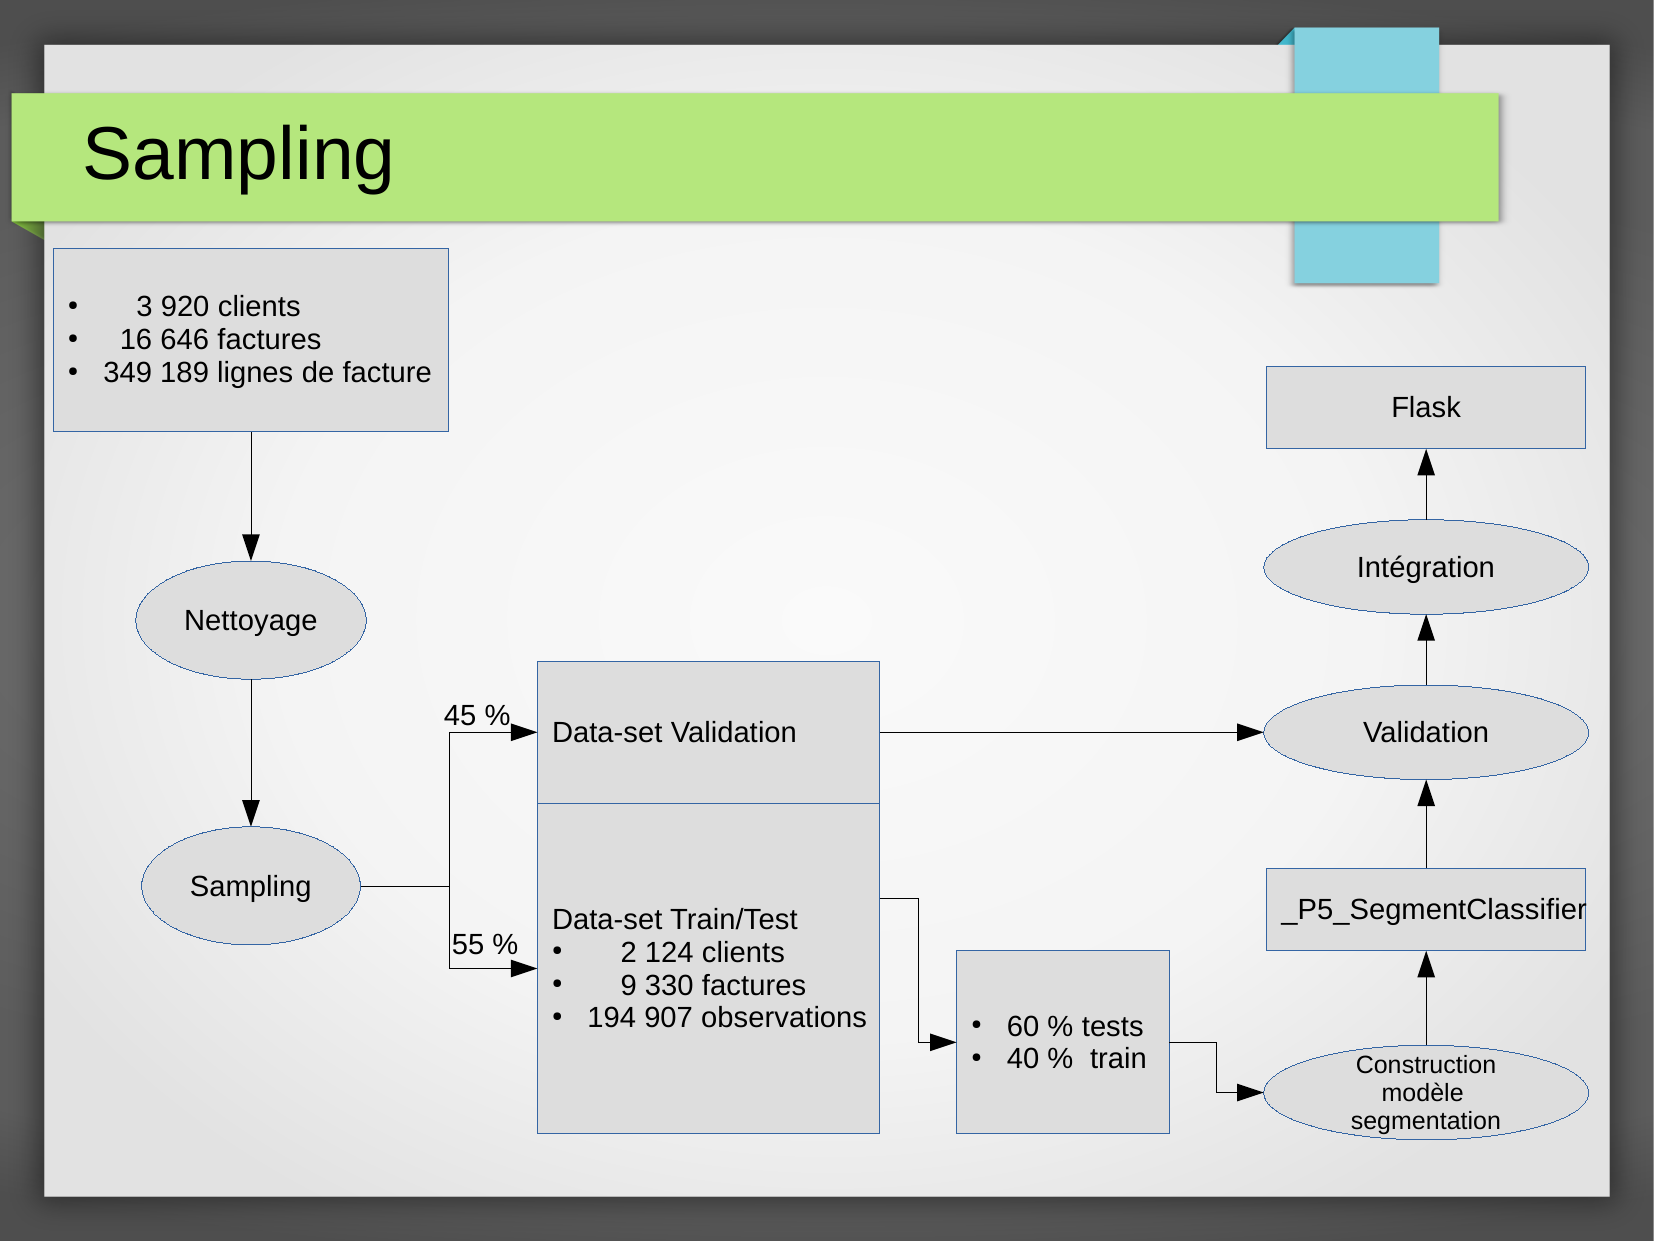

# Sampling
 3 920 clients
 16 646 factures
349 189 lignes de facture
Flask
Intégration
Nettoyage
Data-set Validation
Data-set Train/Test
 2 124 clients
 9 330 factures
194 907 observations
Validation
45 %
Sampling
_P5_SegmentClassifier
55 %
60 % tests
40 % train
Construction
modèle
segmentation